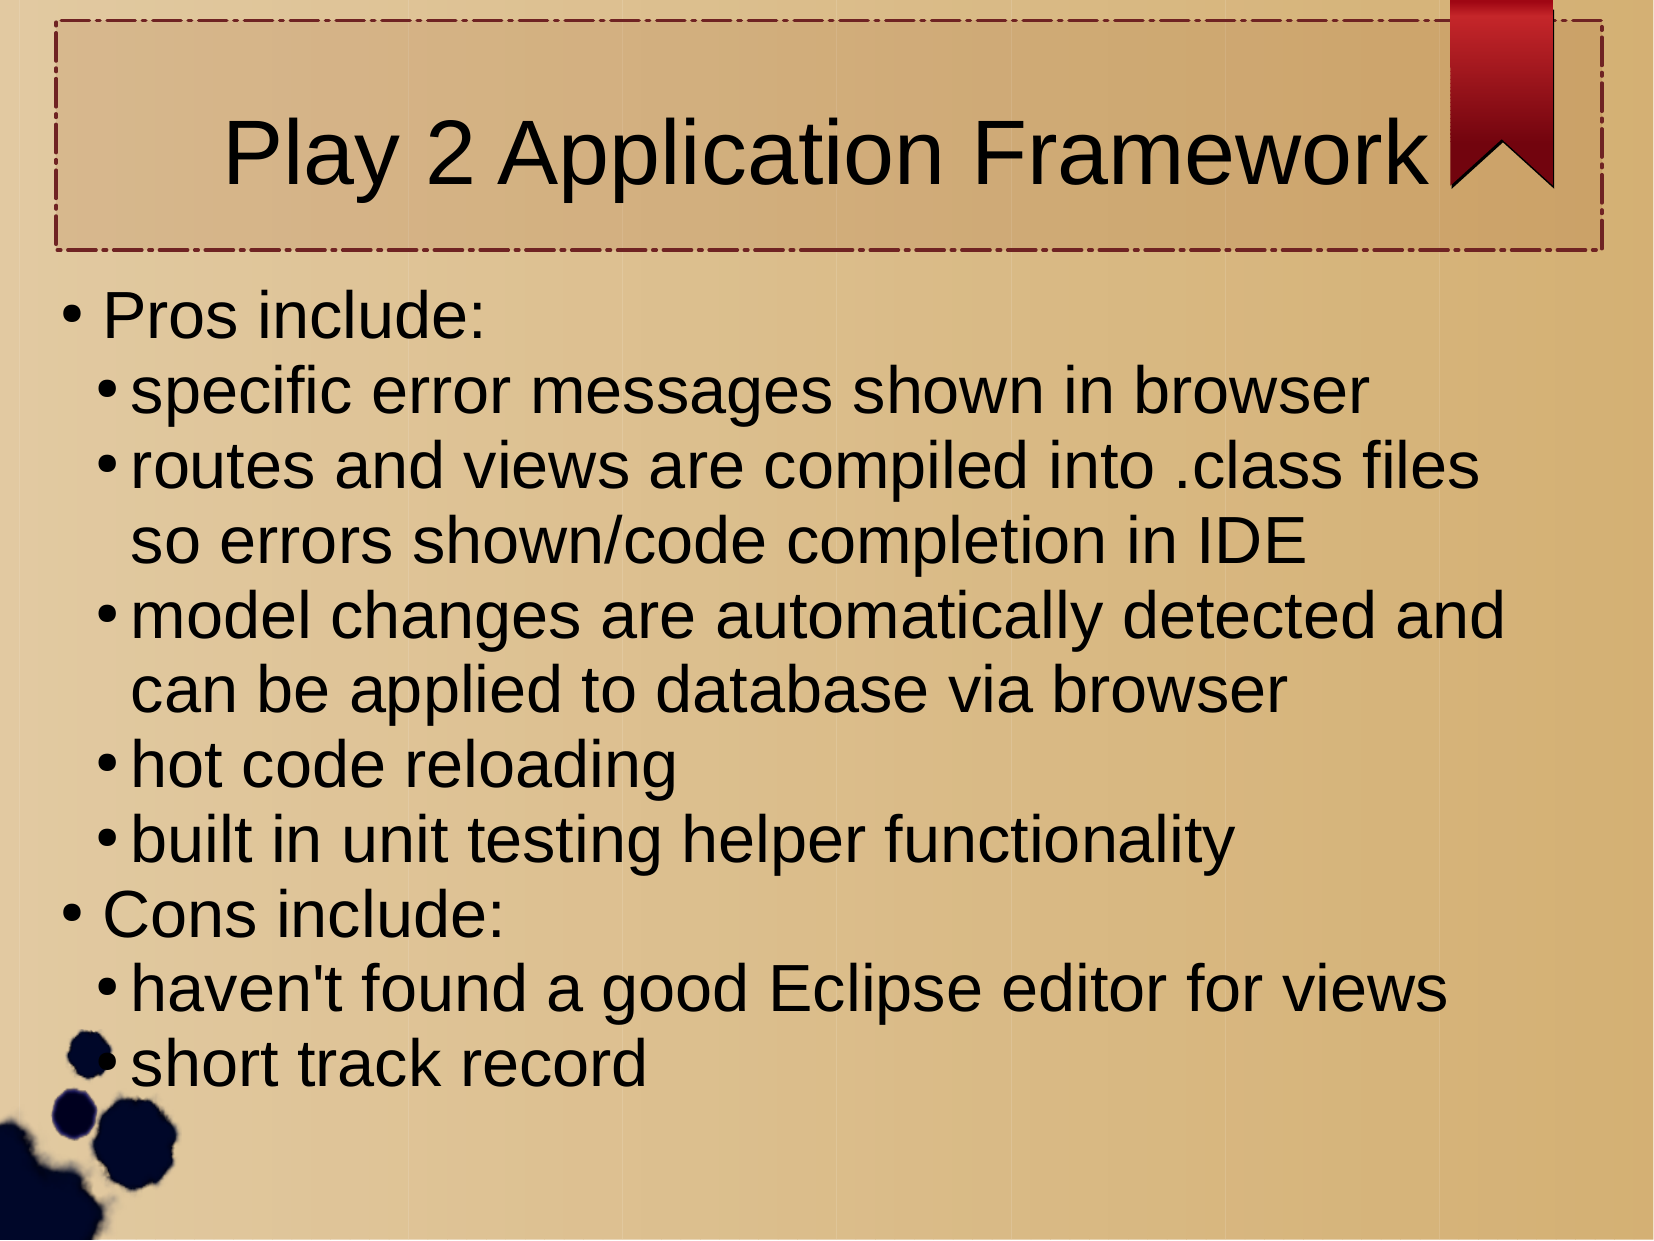

# Play 2 Application Framework
 Pros include:
specific error messages shown in browser
routes and views are compiled into .class files so errors shown/code completion in IDE
model changes are automatically detected and can be applied to database via browser
hot code reloading
built in unit testing helper functionality
 Cons include:
haven't found a good Eclipse editor for views
short track record